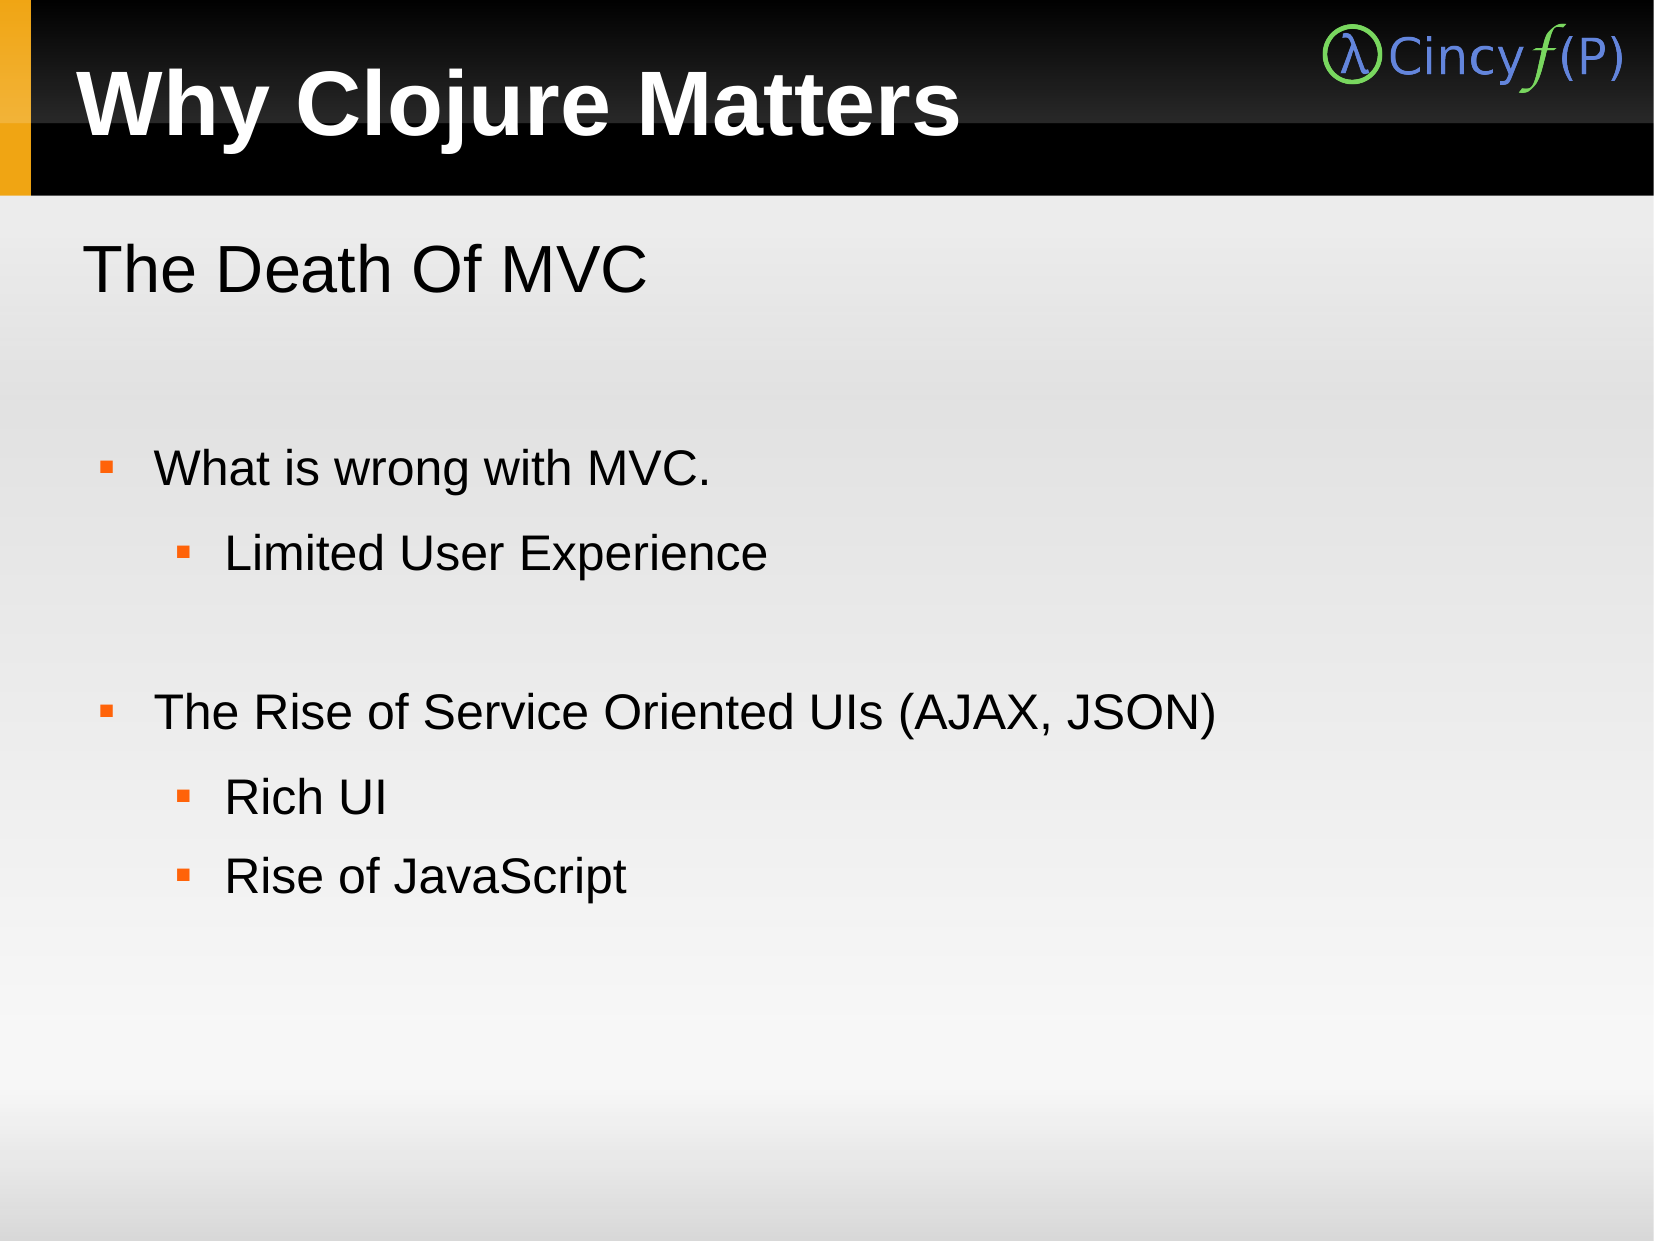

# Why Clojure Matters
The Death Of MVC
What is wrong with MVC.
Limited User Experience
The Rise of Service Oriented UIs (AJAX, JSON)
Rich UI
Rise of JavaScript